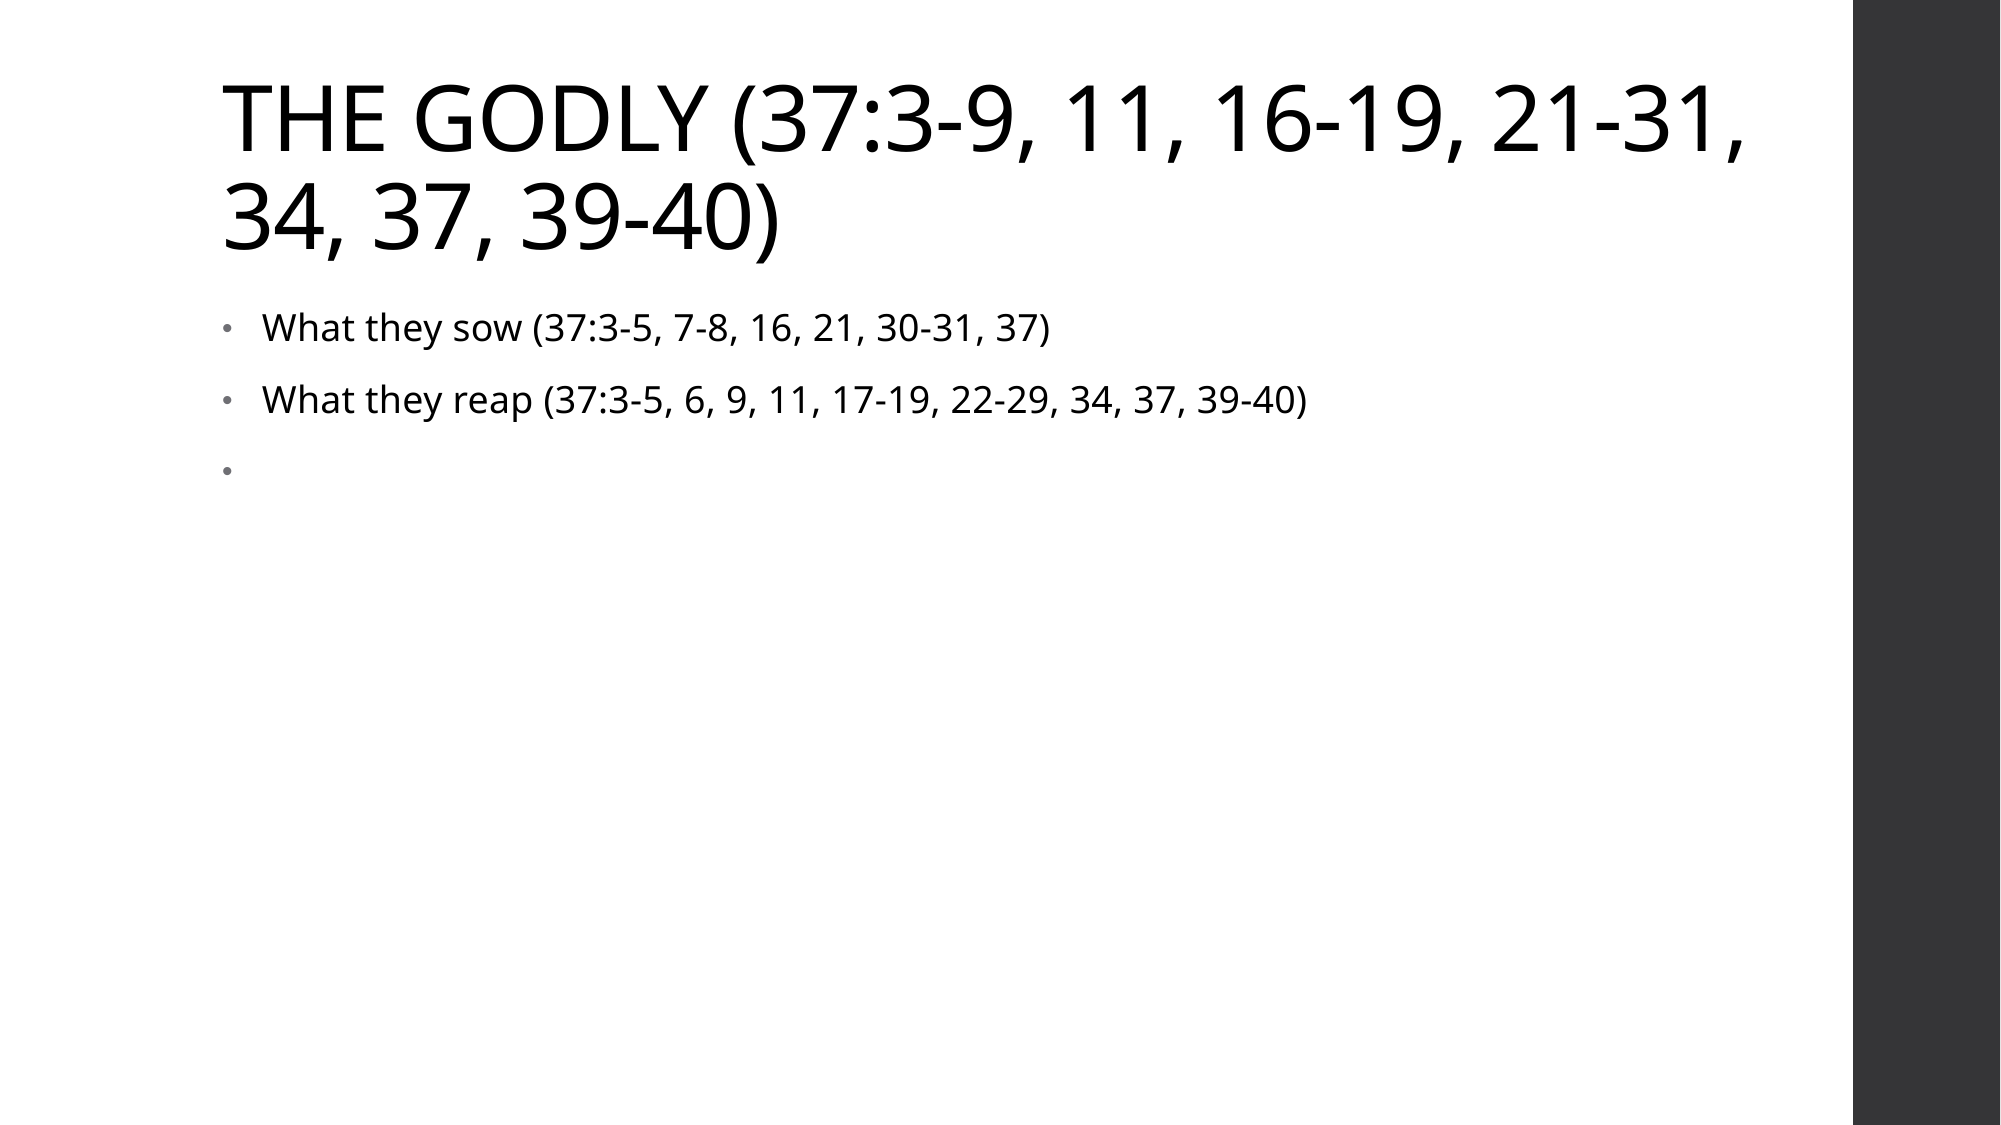

# THE GODLY (37:3-9, 11, 16-19, 21-31, 34, 37, 39-40)
 What they sow (37:3-5, 7-8, 16, 21, 30-31, 37)
 What they reap (37:3-5, 6, 9, 11, 17-19, 22-29, 34, 37, 39-40)